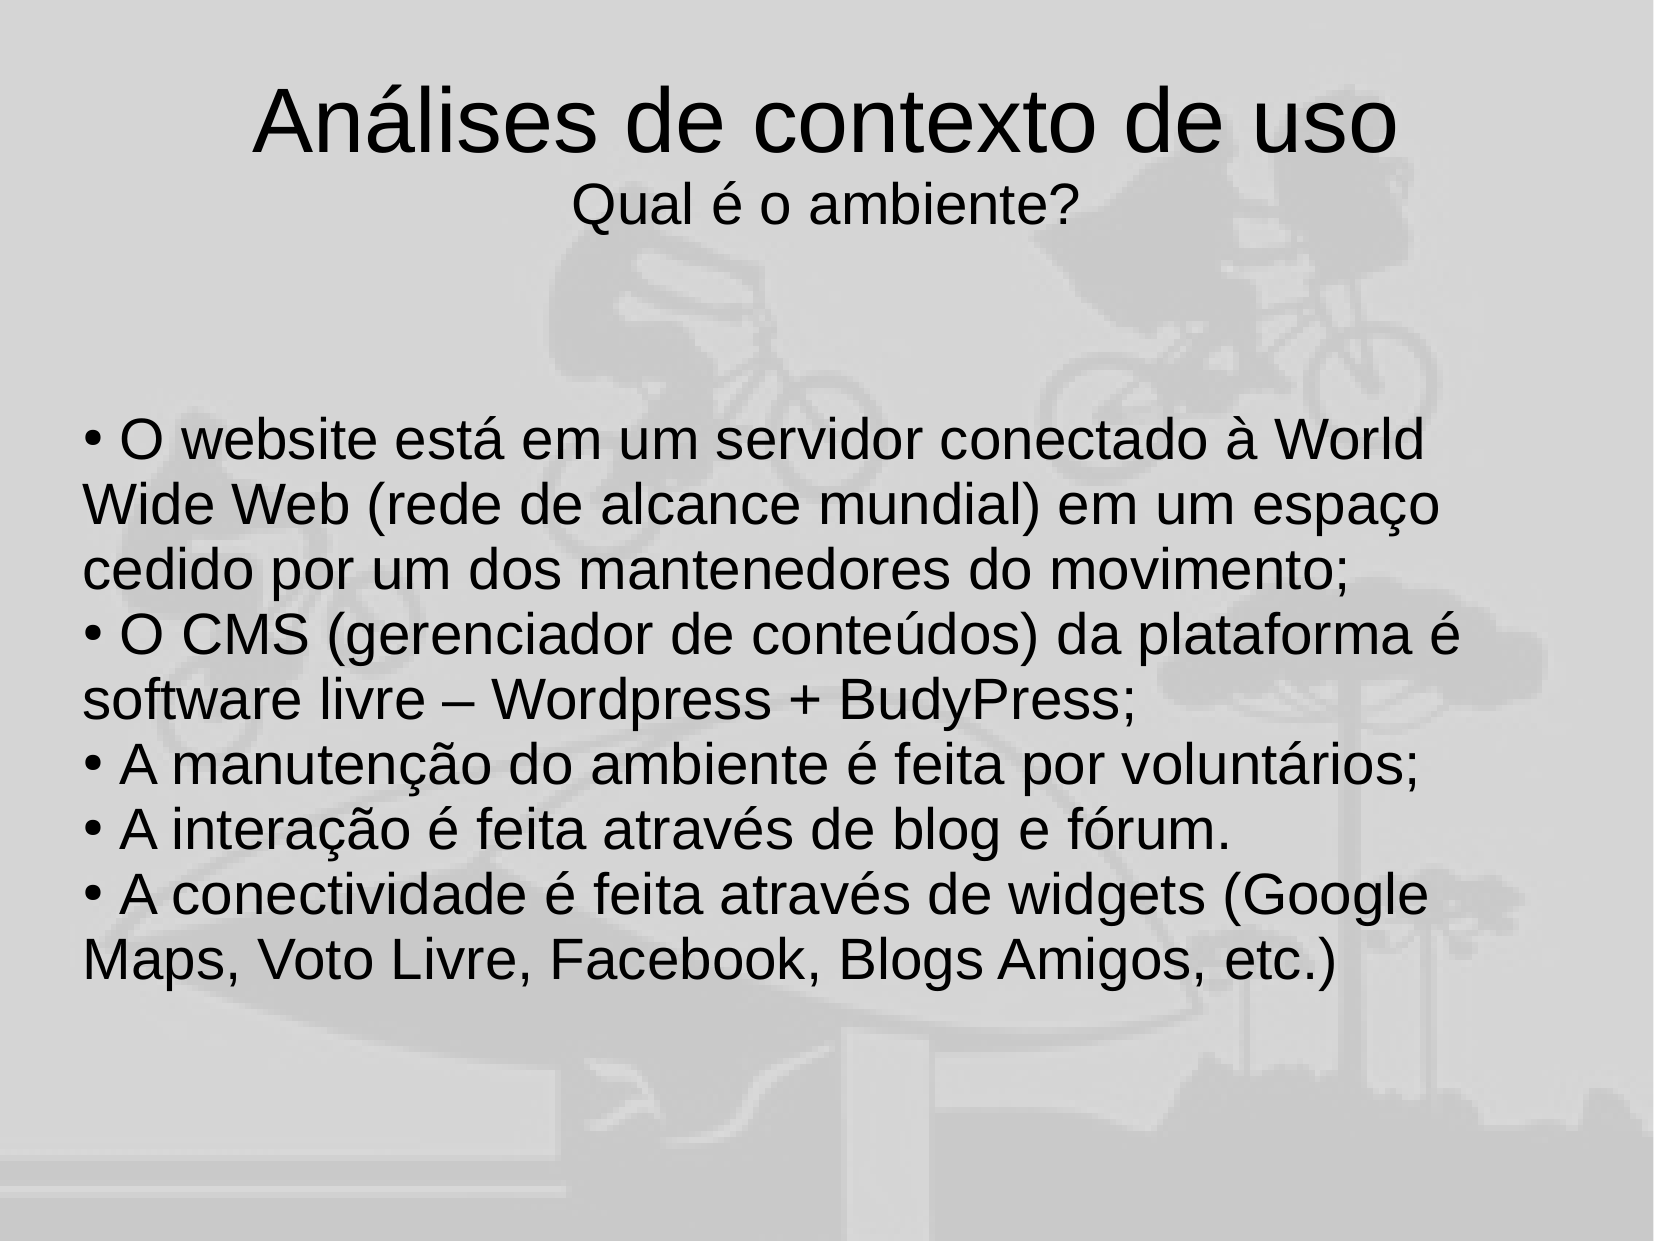

# Análises de contexto de uso Qual é o ambiente?
 O website está em um servidor conectado à World Wide Web (rede de alcance mundial) em um espaço cedido por um dos mantenedores do movimento;
 O CMS (gerenciador de conteúdos) da plataforma é software livre – Wordpress + BudyPress;
 A manutenção do ambiente é feita por voluntários;
 A interação é feita através de blog e fórum.
 A conectividade é feita através de widgets (Google Maps, Voto Livre, Facebook, Blogs Amigos, etc.)